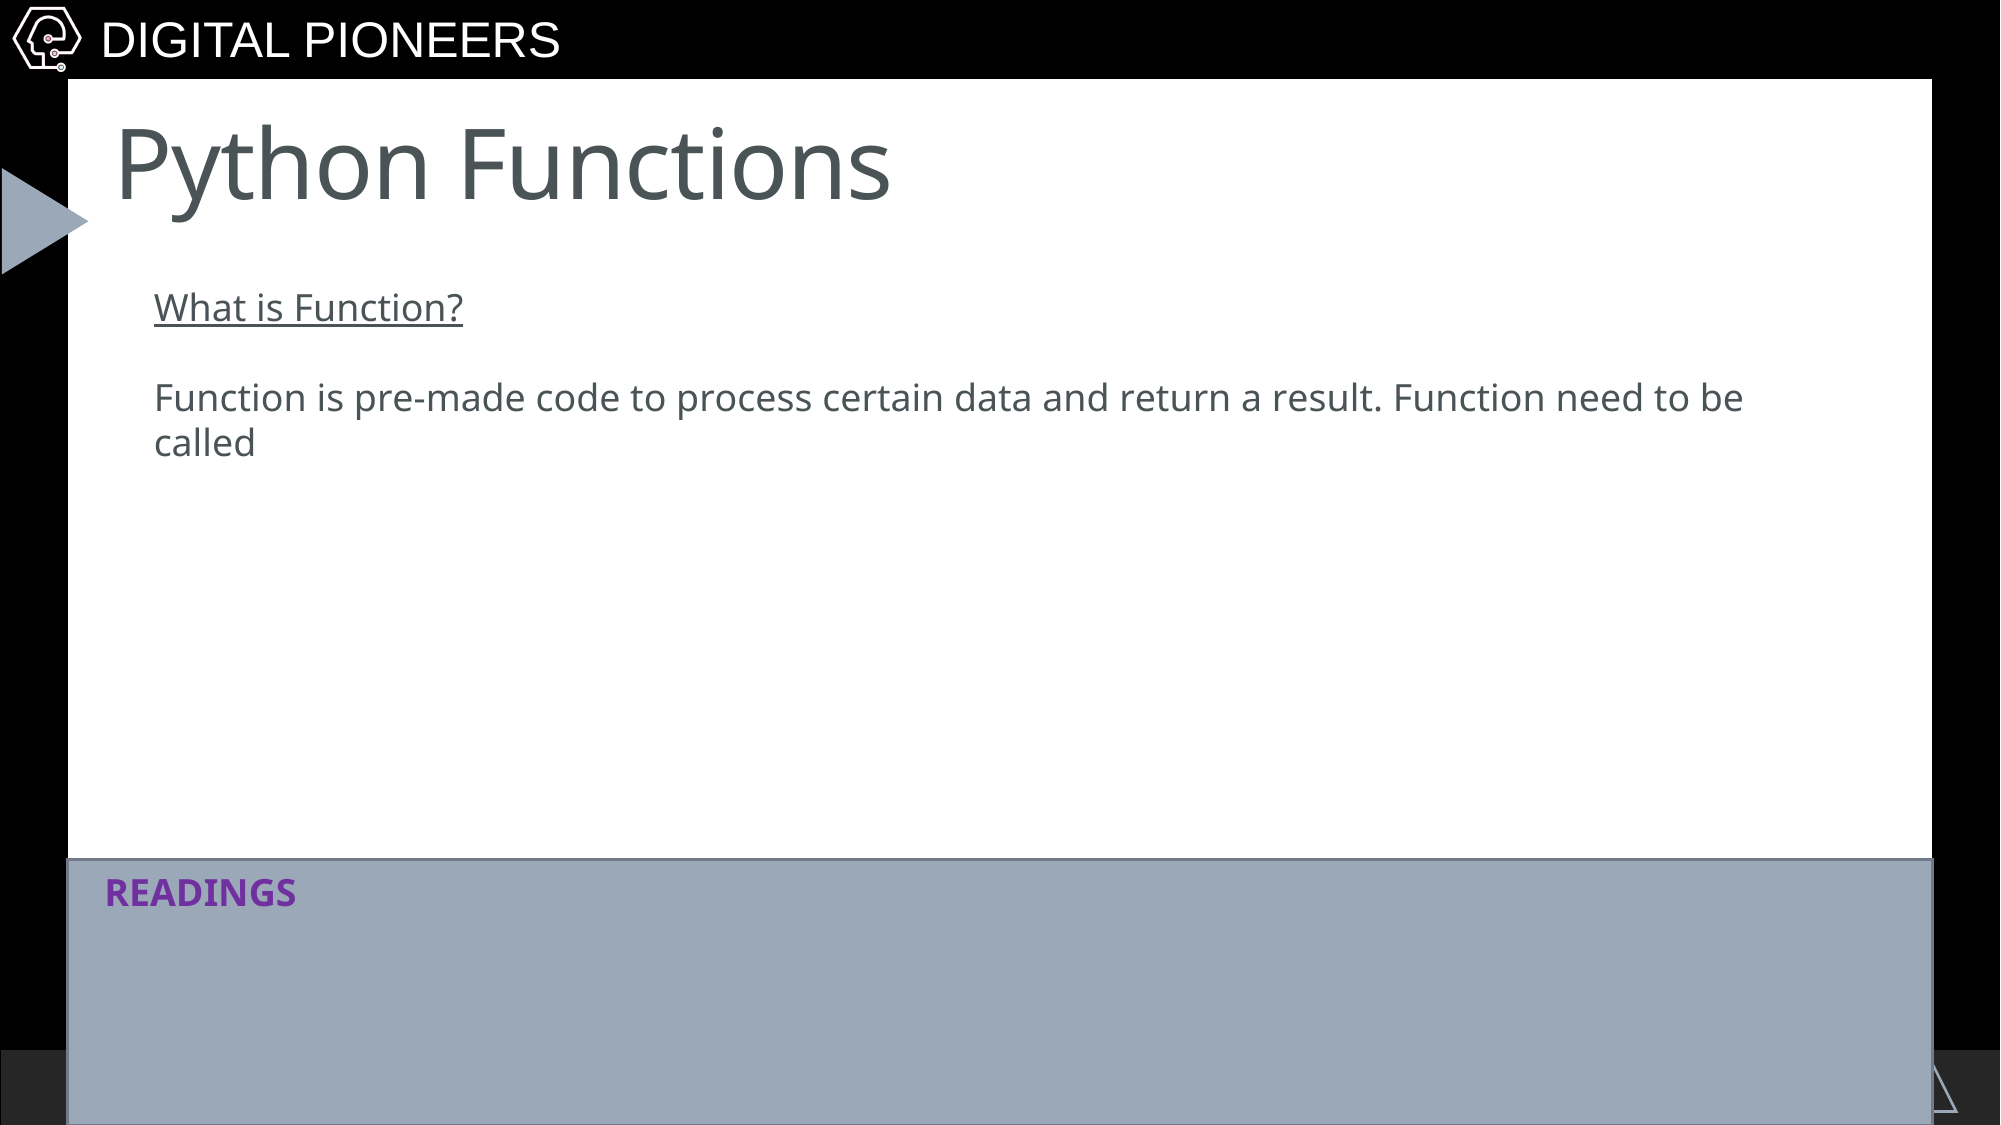

DIGITAL PIONEERS
# Python Functions
What is Function?
Function is pre-made code to process certain data and return a result. Function need to be called
READINGS